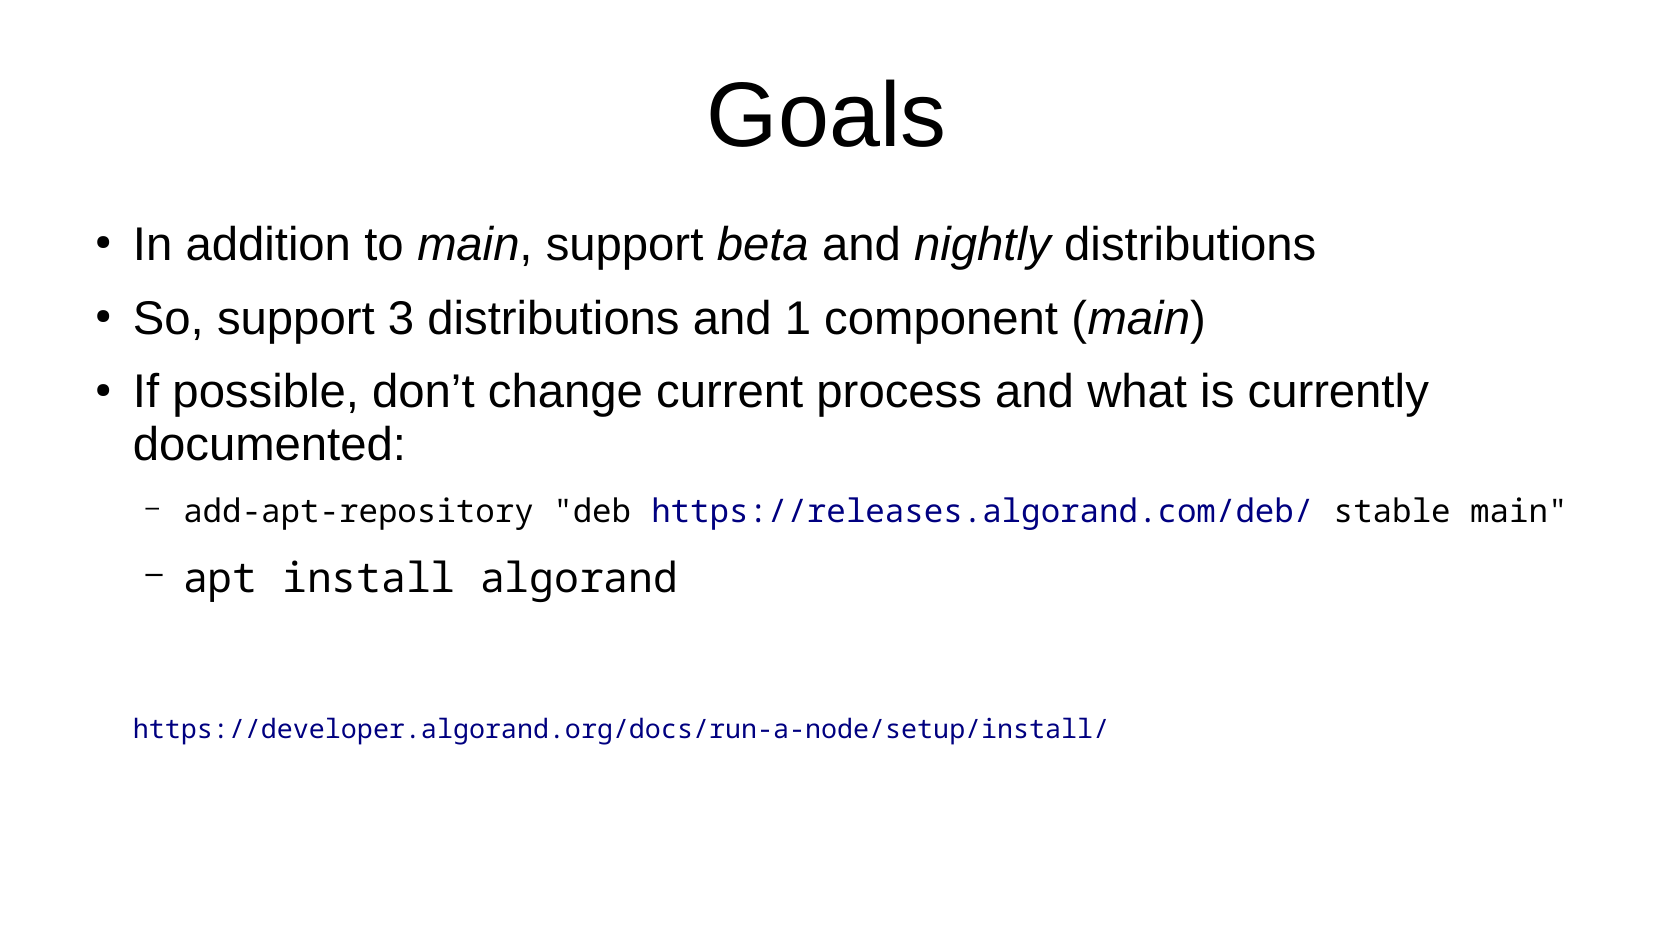

# Goals
In addition to main, support beta and nightly distributions
So, support 3 distributions and 1 component (main)
If possible, don’t change current process and what is currently documented:
add-apt-repository "deb https://releases.algorand.com/deb/ stable main"
apt install algorand
https://developer.algorand.org/docs/run-a-node/setup/install/